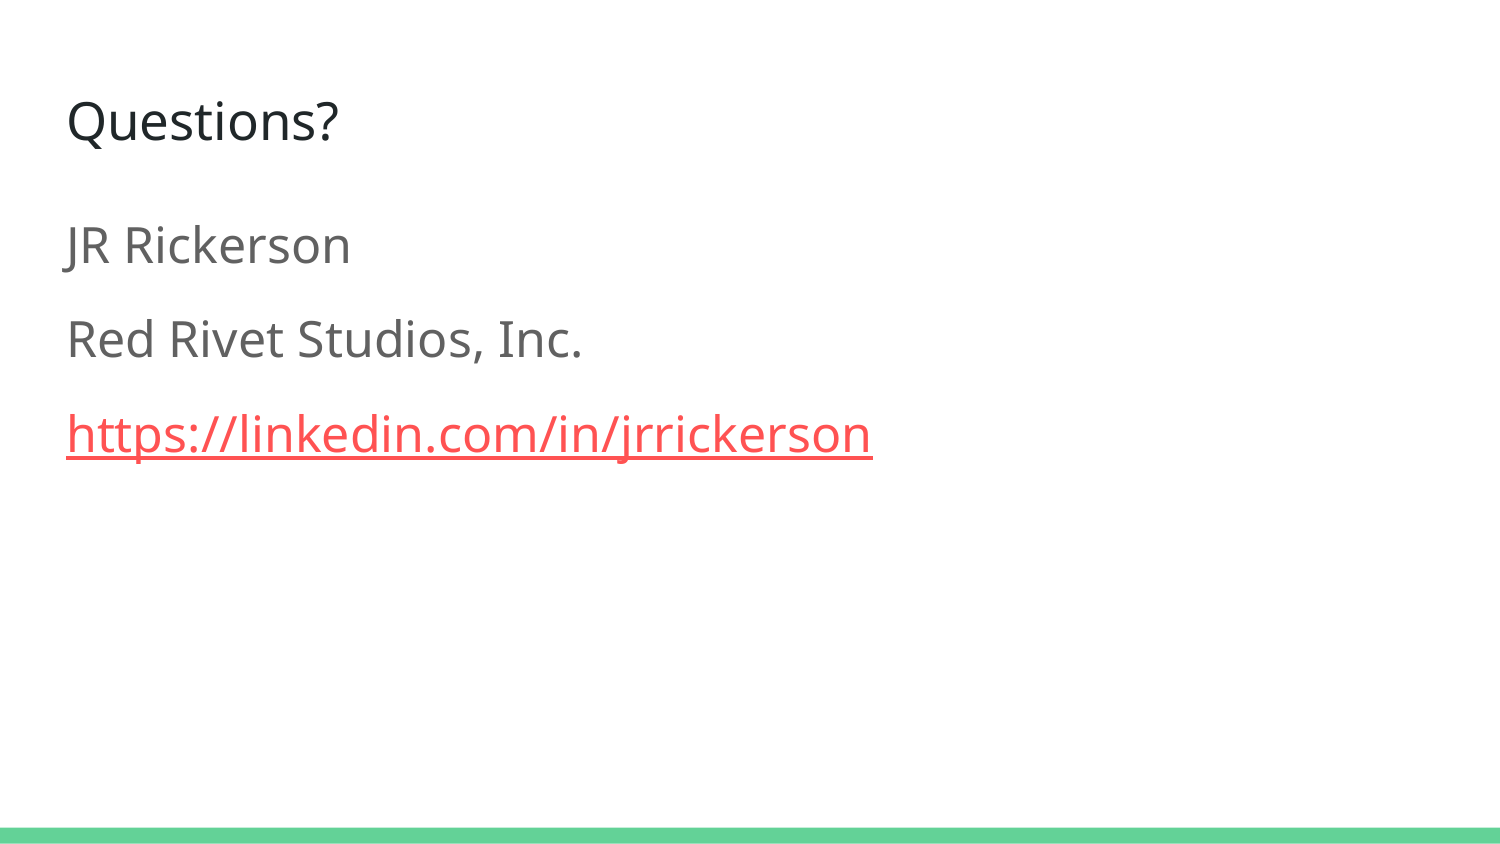

# Questions?
JR Rickerson
Red Rivet Studios, Inc.
https://linkedin.com/in/jrrickerson